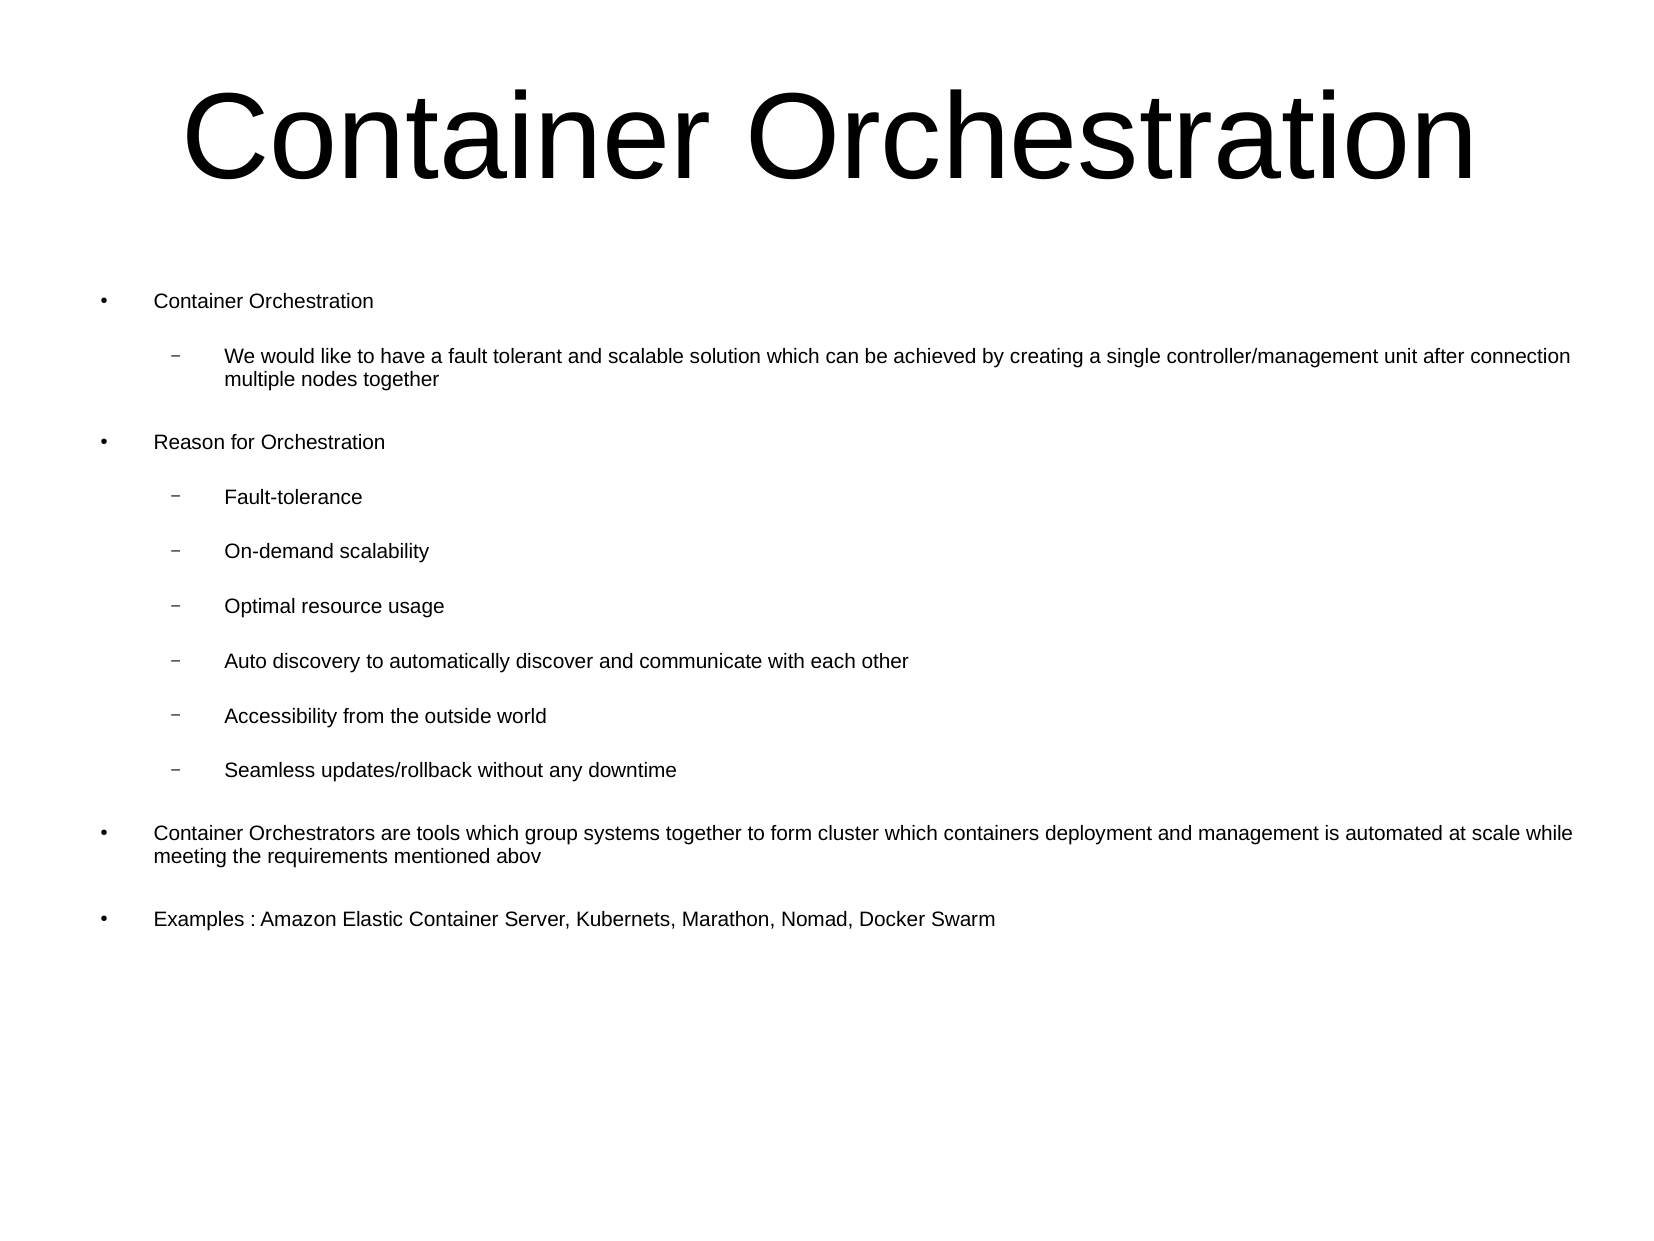

# Container Orchestration
Container Orchestration
We would like to have a fault tolerant and scalable solution which can be achieved by creating a single controller/management unit after connection multiple nodes together
Reason for Orchestration
Fault-tolerance
On-demand scalability
Optimal resource usage
Auto discovery to automatically discover and communicate with each other
Accessibility from the outside world
Seamless updates/rollback without any downtime
Container Orchestrators are tools which group systems together to form cluster which containers deployment and management is automated at scale while meeting the requirements mentioned abov
Examples : Amazon Elastic Container Server, Kubernets, Marathon, Nomad, Docker Swarm